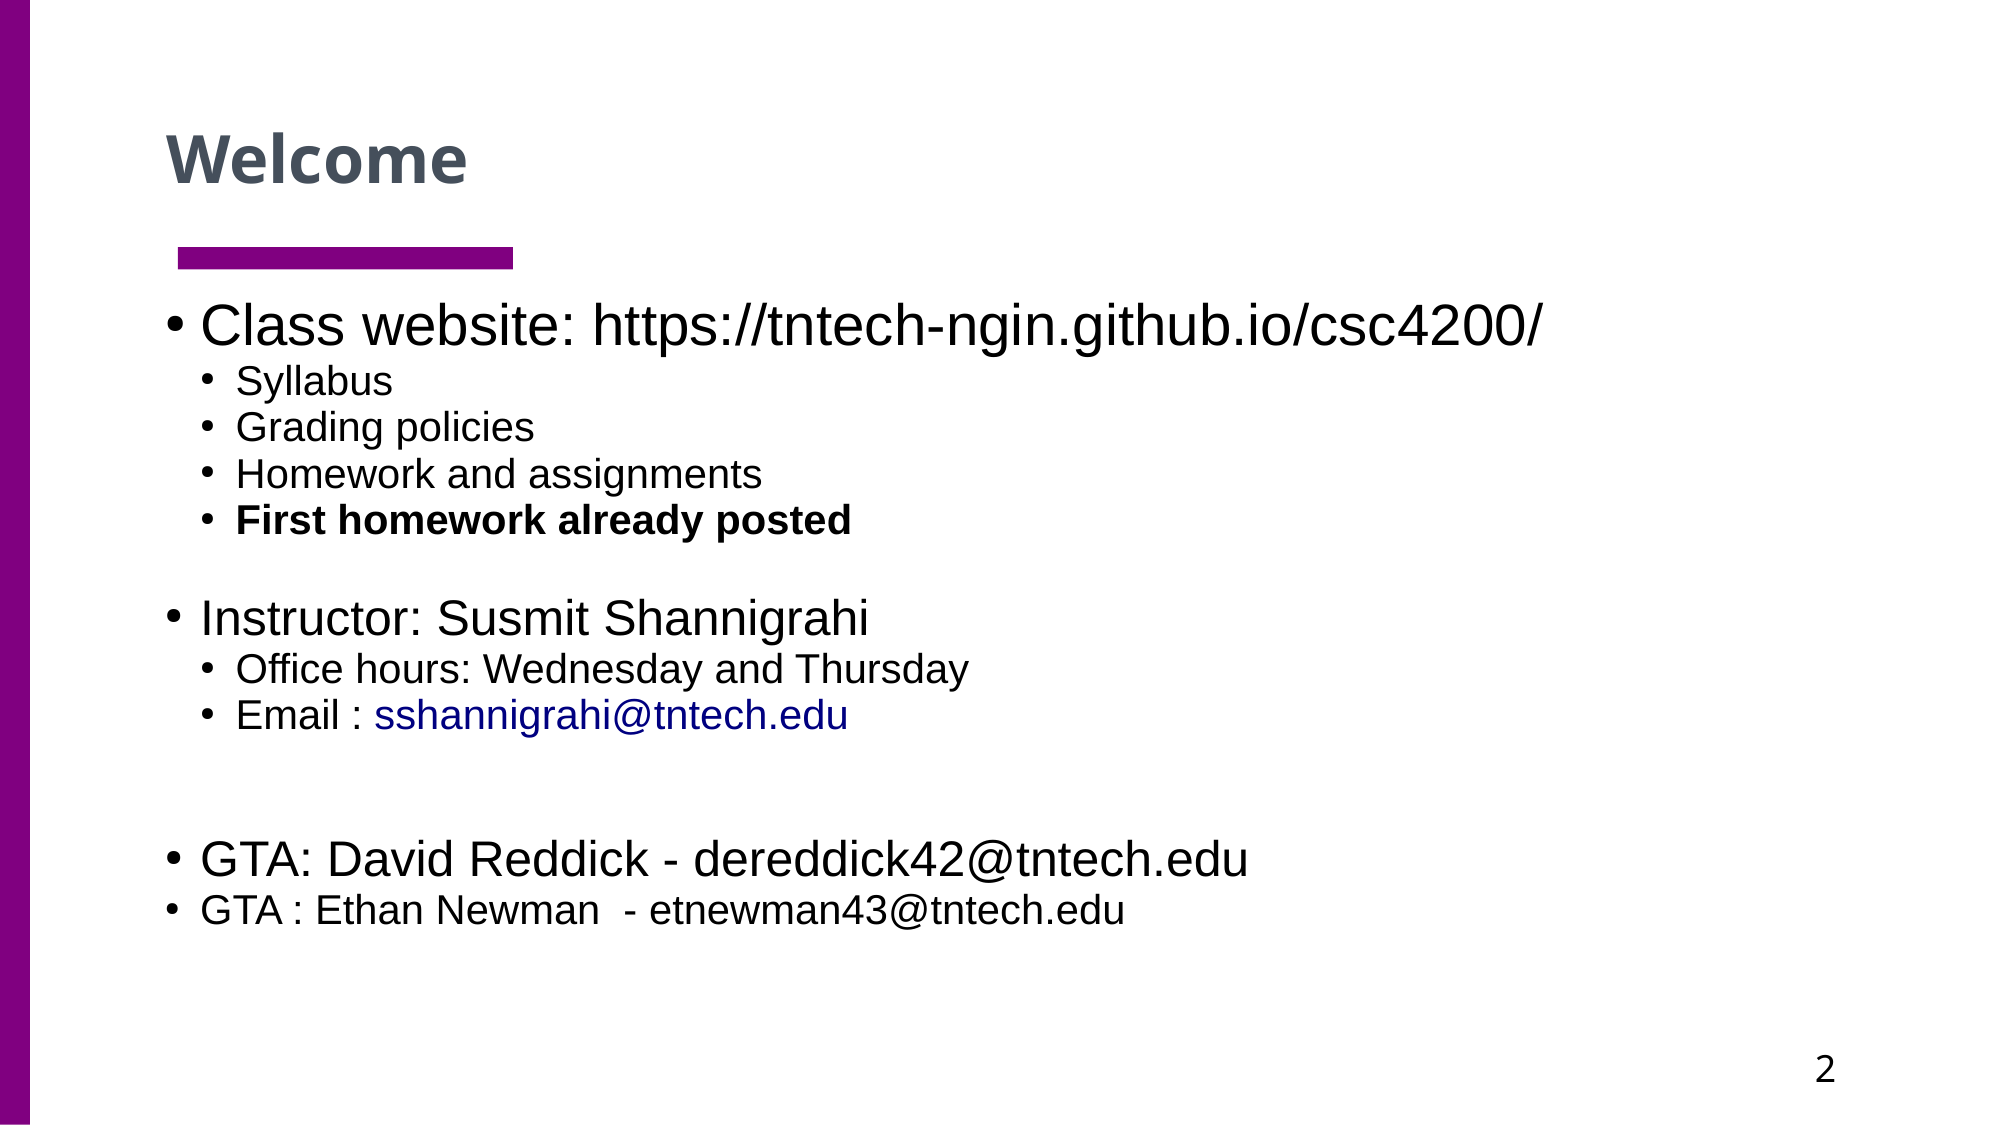

Welcome
Class website: https://tntech-ngin.github.io/csc4200/
Syllabus
Grading policies
Homework and assignments
First homework already posted
Instructor: Susmit Shannigrahi
Office hours: Wednesday and Thursday
Email : sshannigrahi@tntech.edu
GTA: David Reddick - dereddick42@tntech.edu
GTA : Ethan Newman - etnewman43@tntech.edu